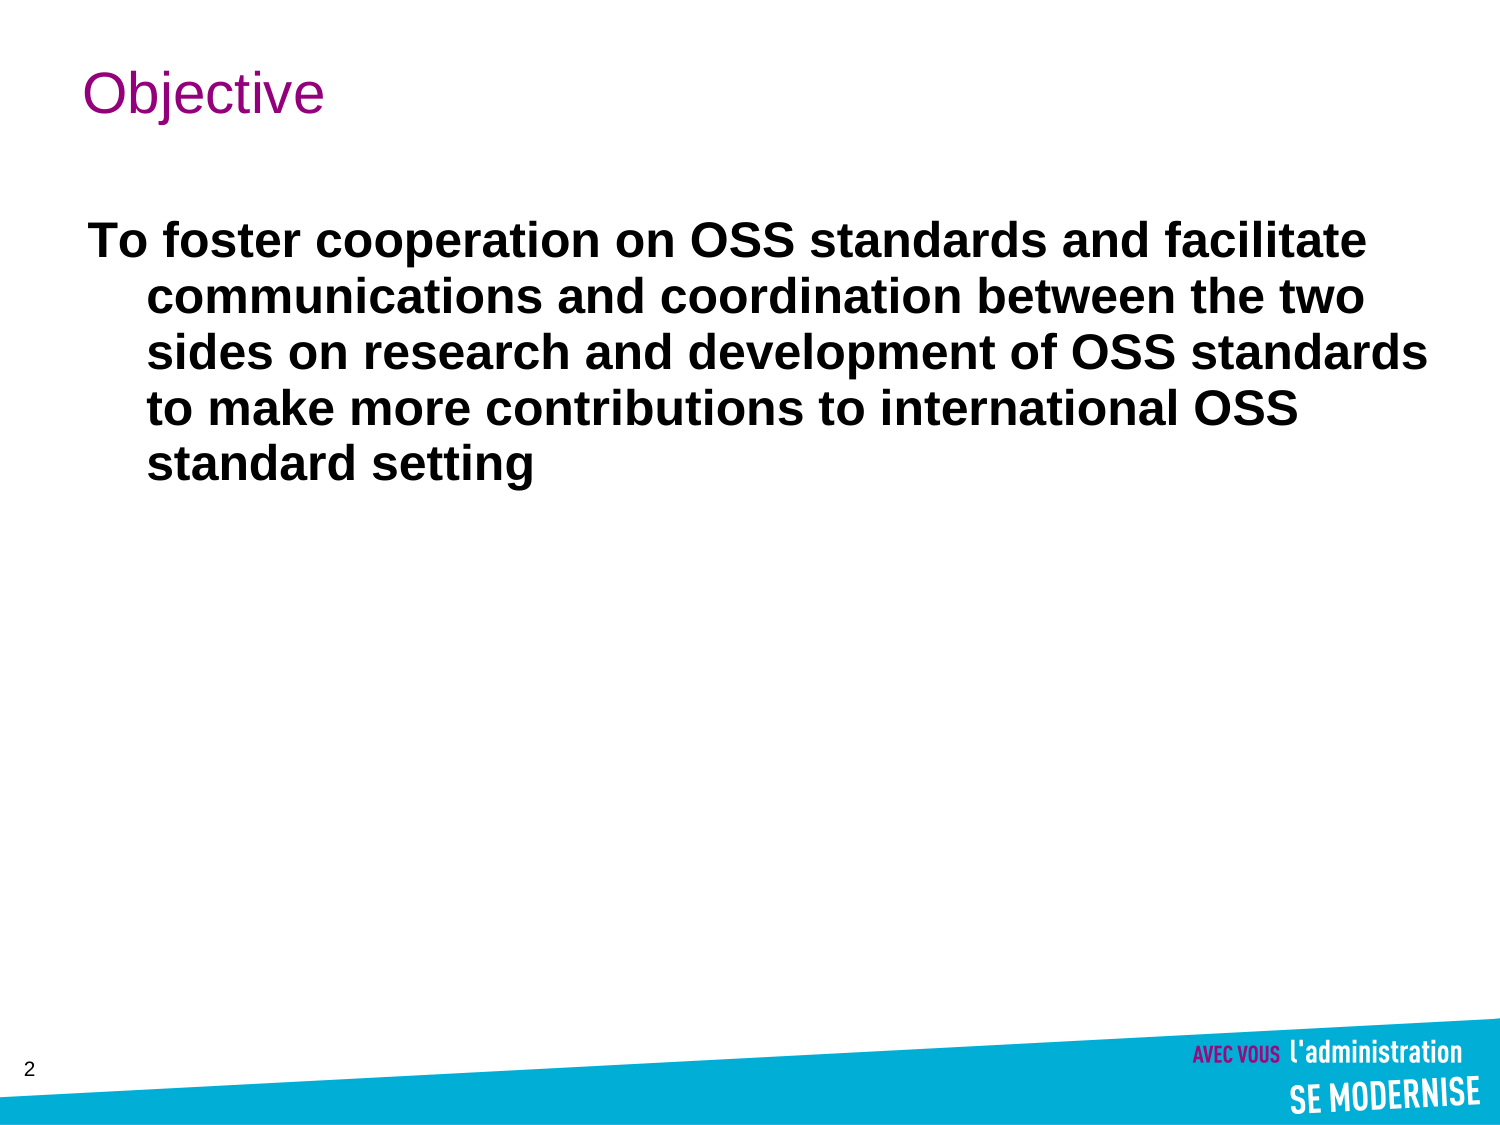

# Objective
To foster cooperation on OSS standards and facilitate communications and coordination between the two sides on research and development of OSS standards to make more contributions to international OSS standard setting